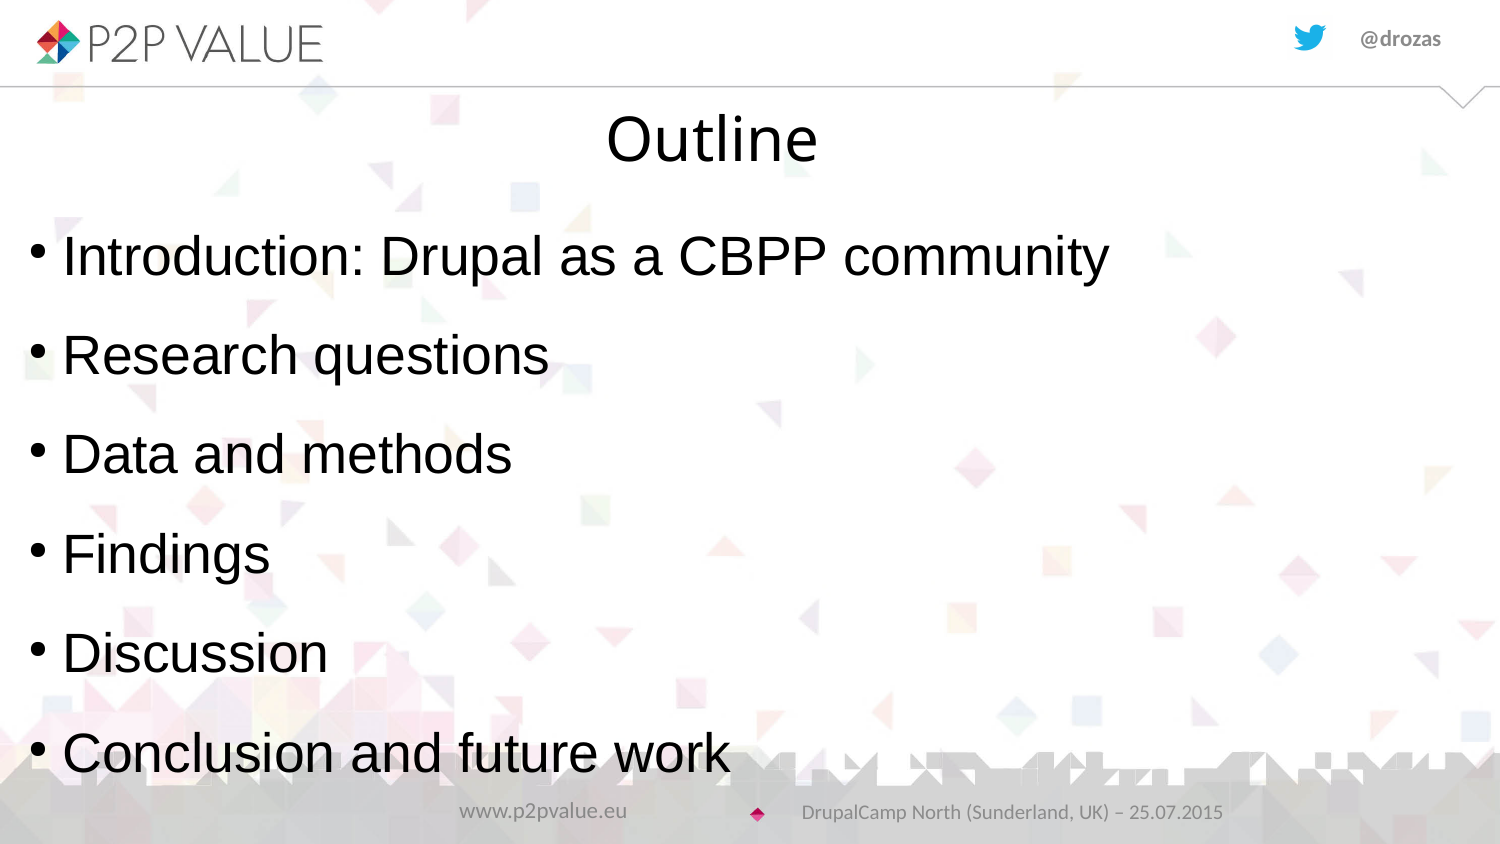

@drozas
# Outline
Introduction: Drupal as a CBPP community
Research questions
Data and methods
Findings
Discussion
Conclusion and future work
DrupalCamp North (Sunderland, UK) – 25.07.2015
www.p2pvalue.eu